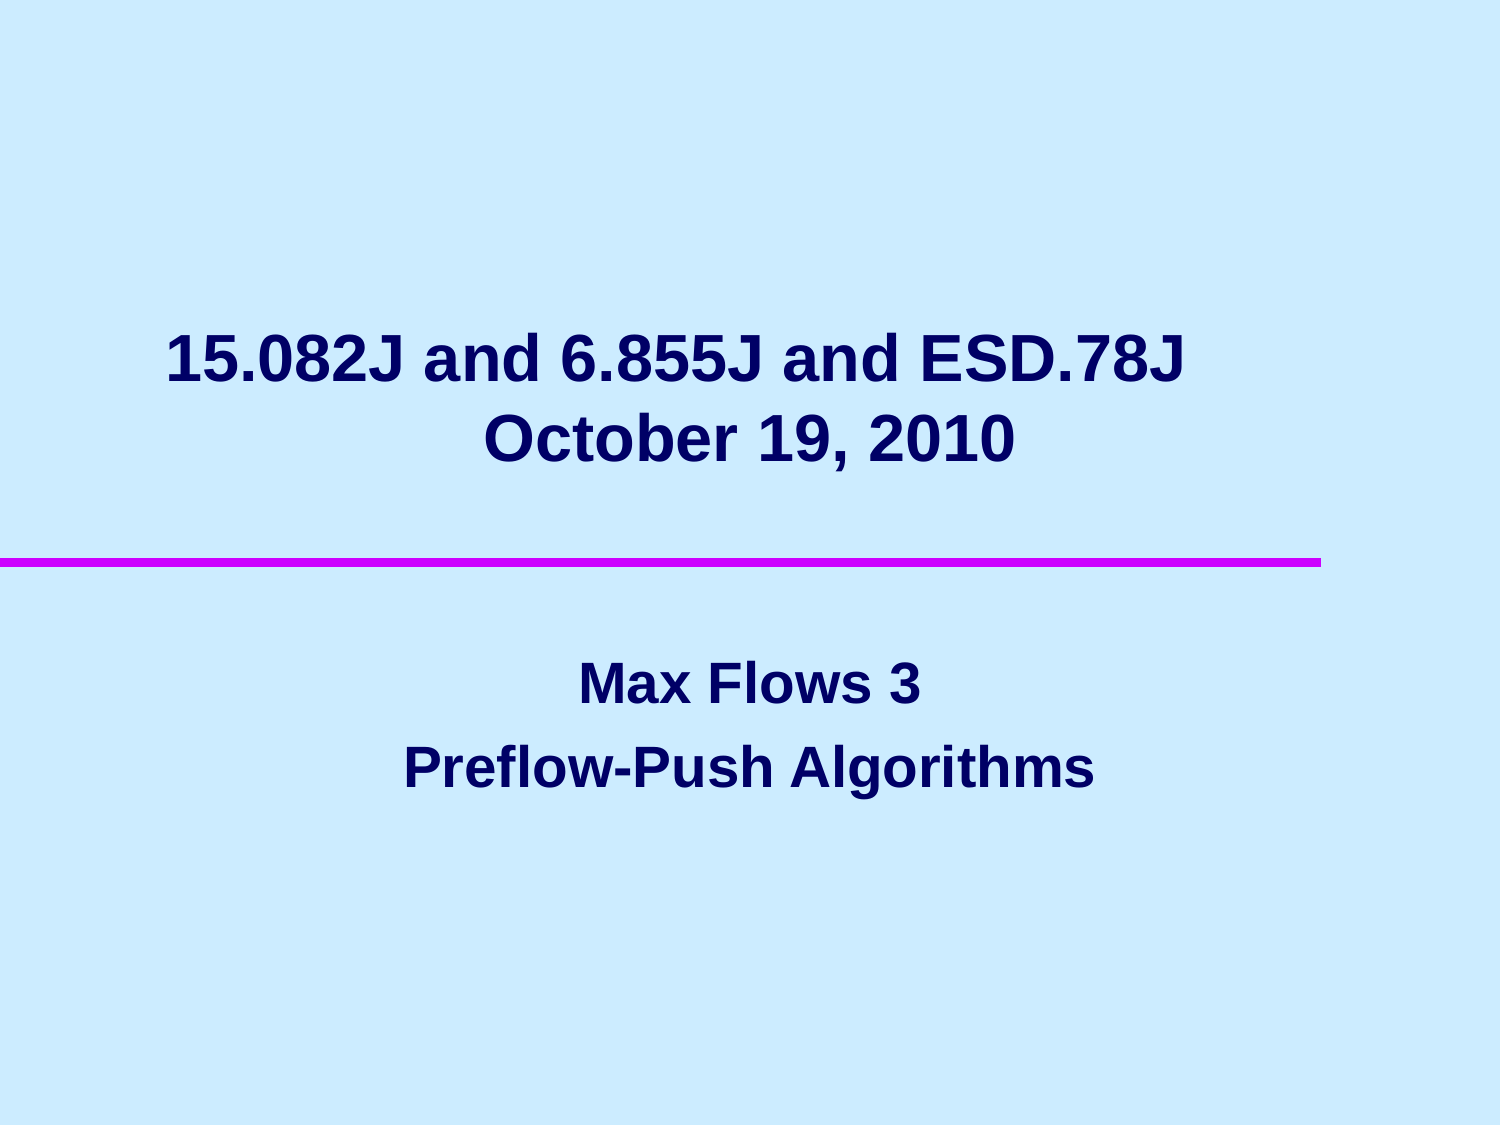

# 15.082J and 6.855J and ESD.78J October 19, 2010
Max Flows 3
Preflow-Push Algorithms